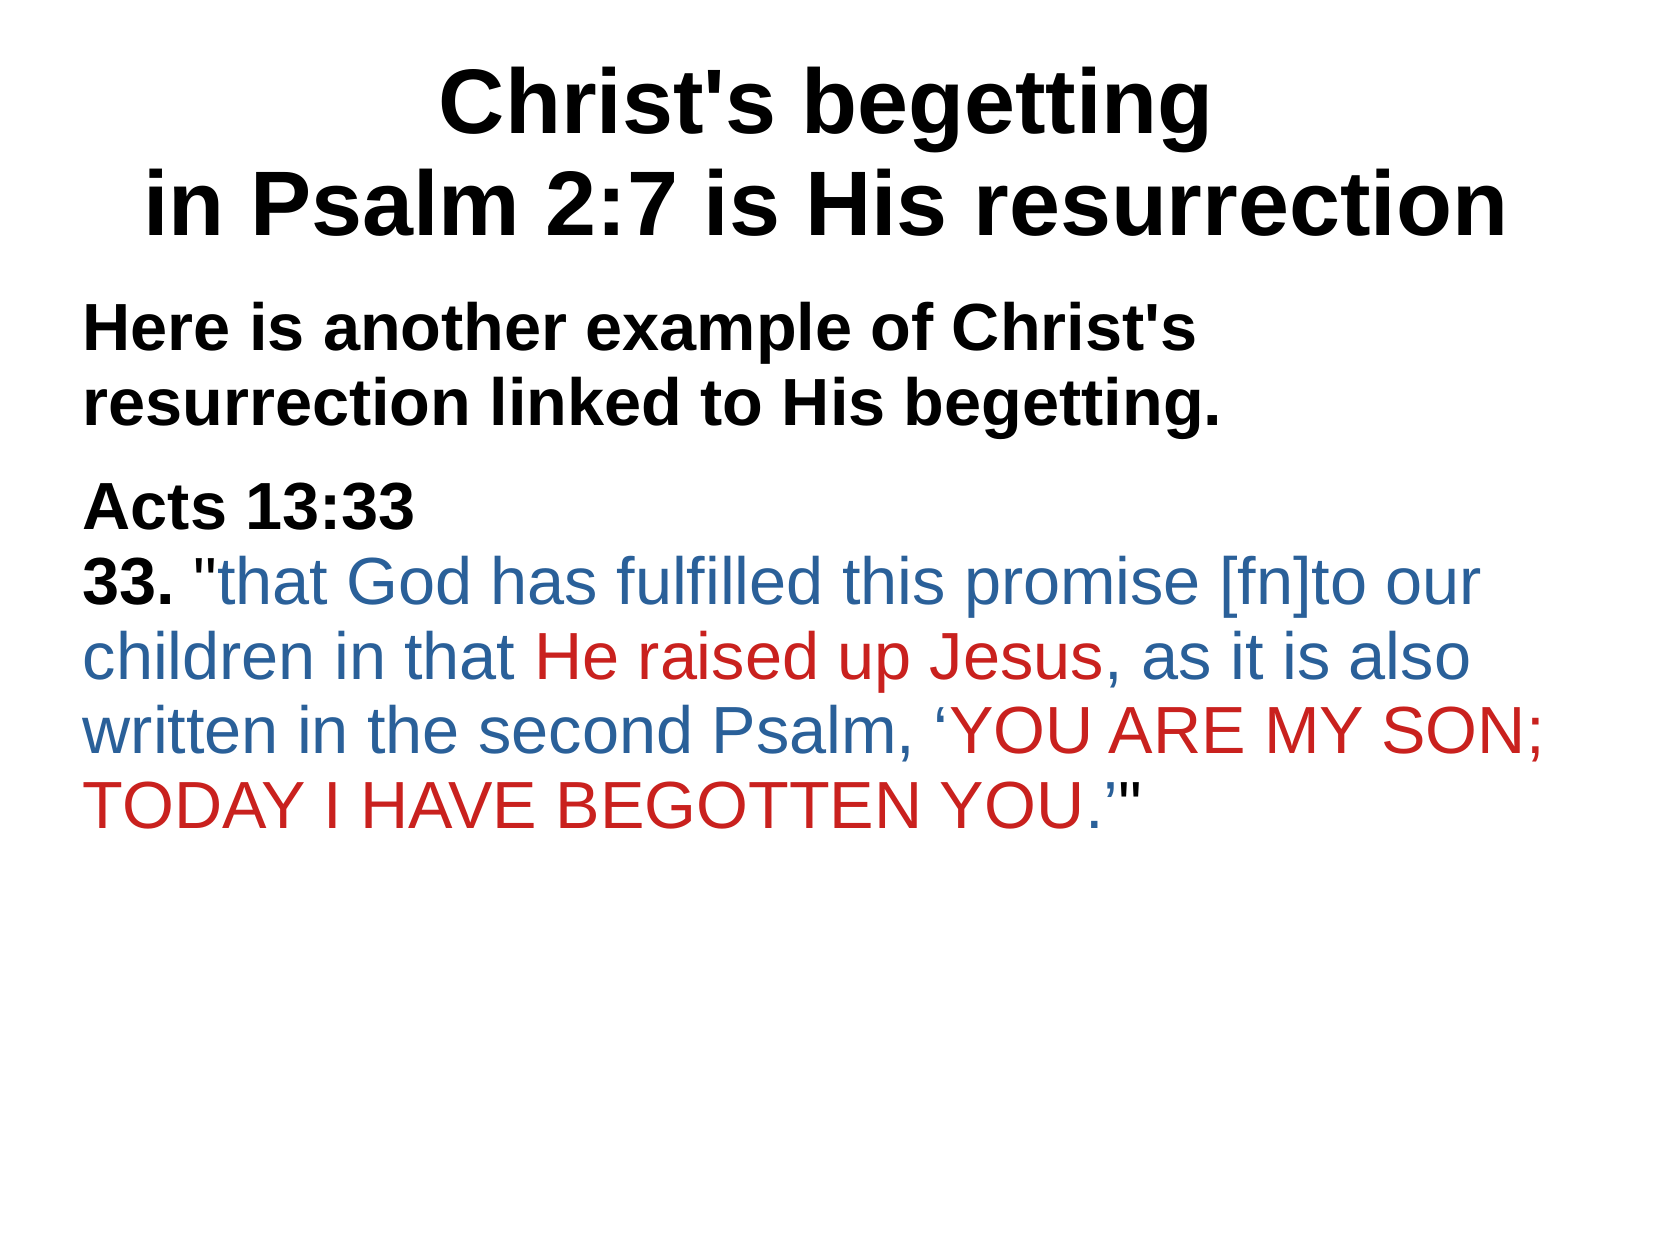

# Christ's begetting in Psalm 2:7 is His resurrection
Here is another example of Christ's resurrection linked to His begetting.
Acts 13:33
33. "that God has fulfilled this promise [fn]to our children in that He raised up Jesus, as it is also written in the second Psalm, ‘YOU ARE MY SON; TODAY I HAVE BEGOTTEN YOU.’"